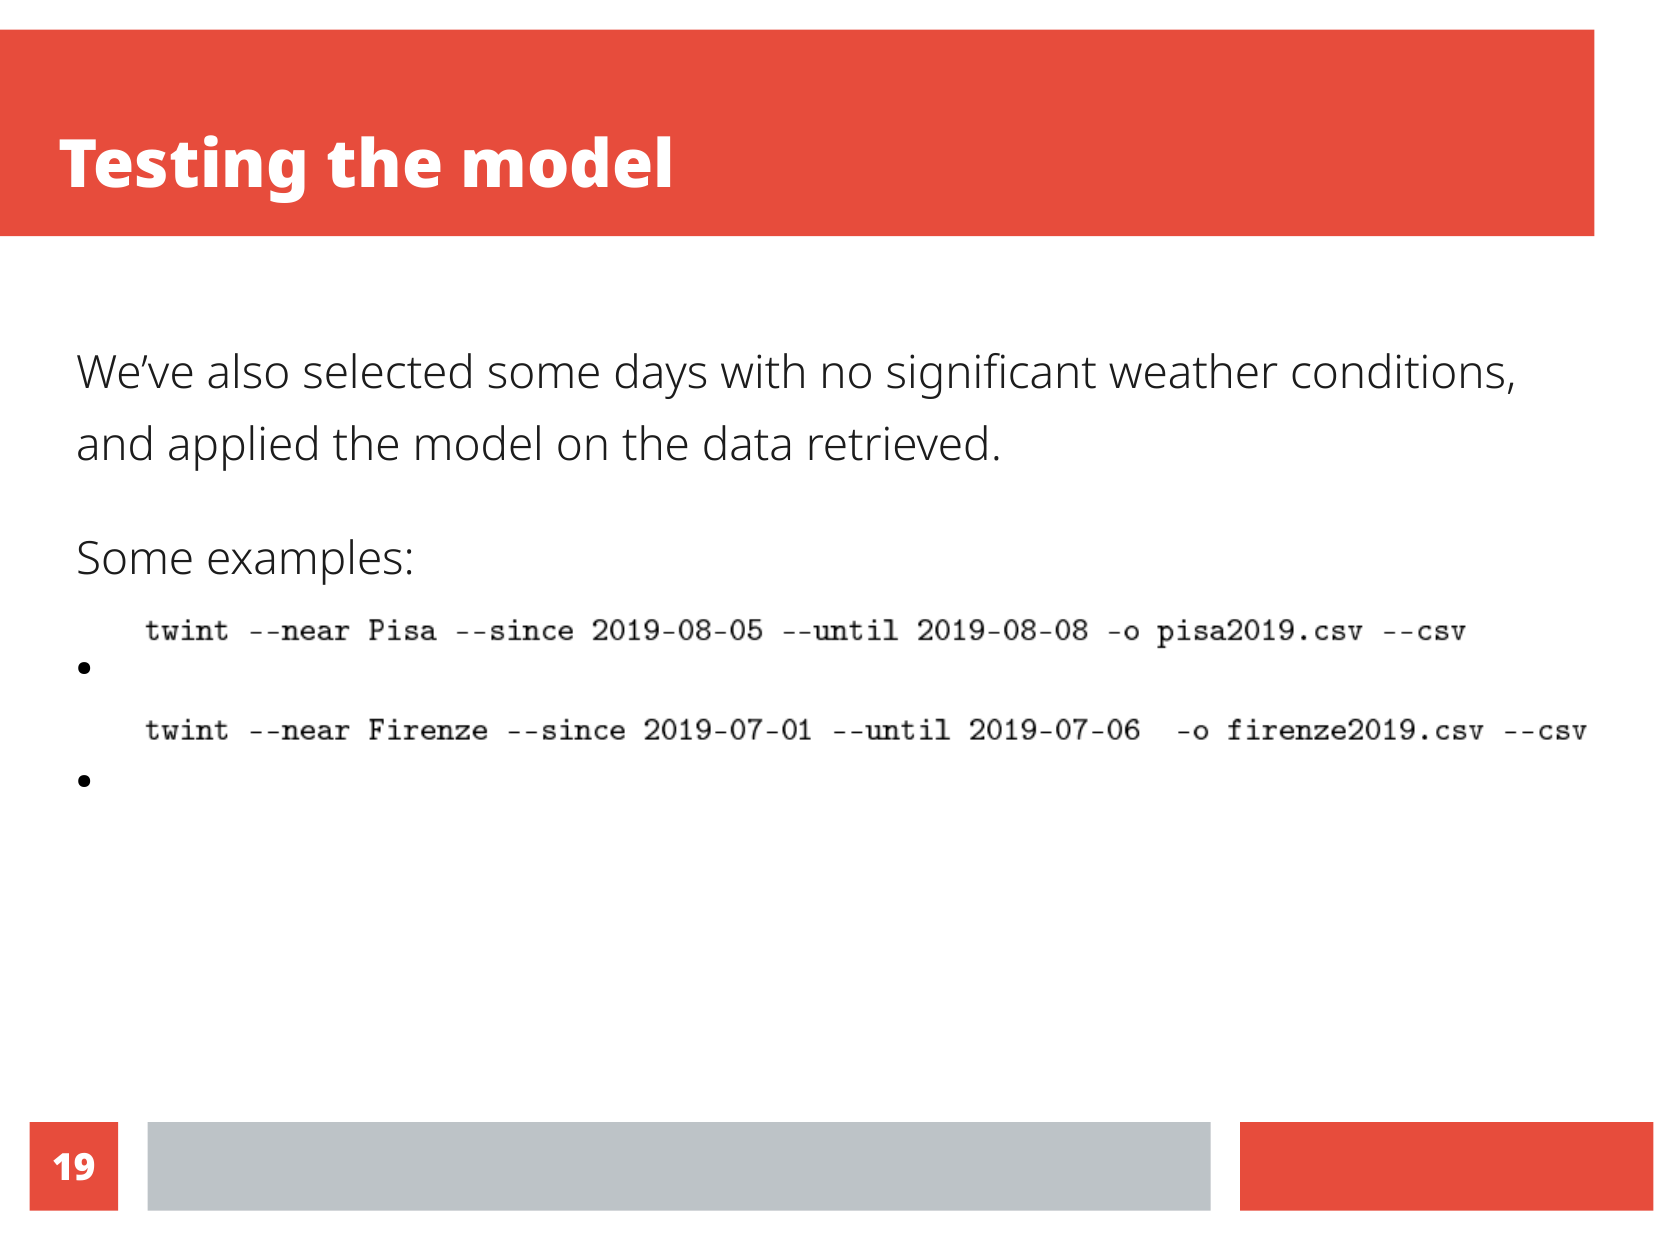

# Testing the model
We’ve also selected some days with no significant weather conditions, and applied the model on the data retrieved.
Some examples:
19